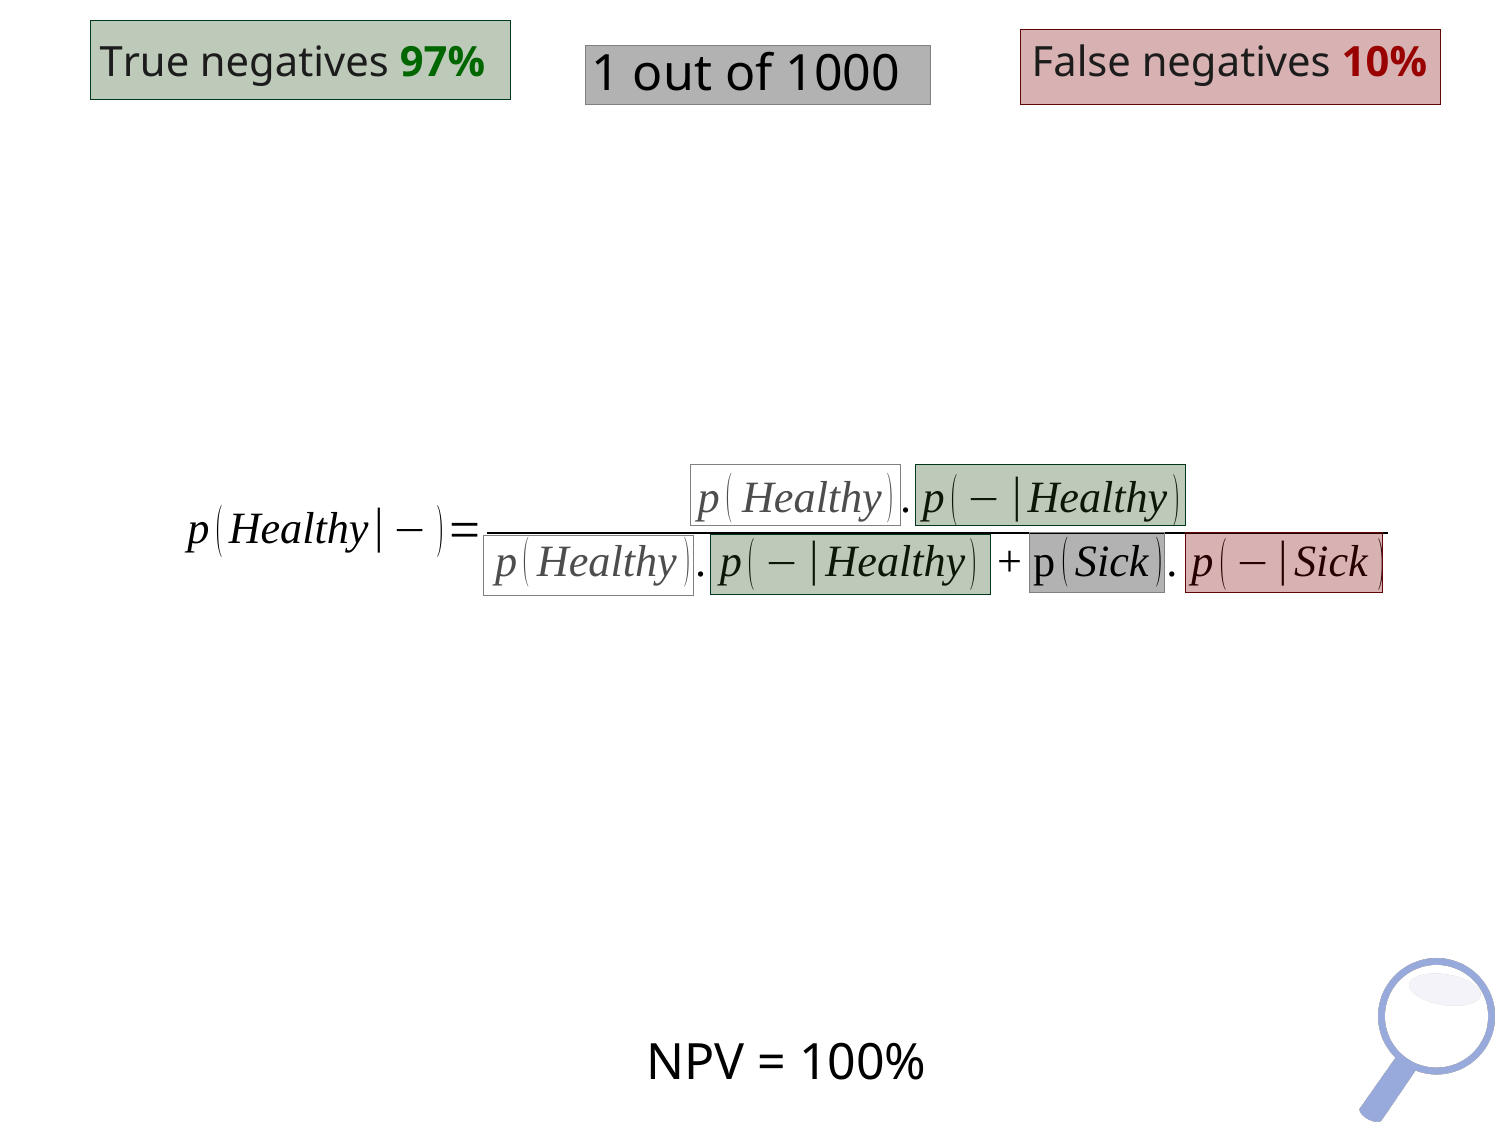

1 out of 1000
True negatives 97%
False negatives 10%
NPV = 100%